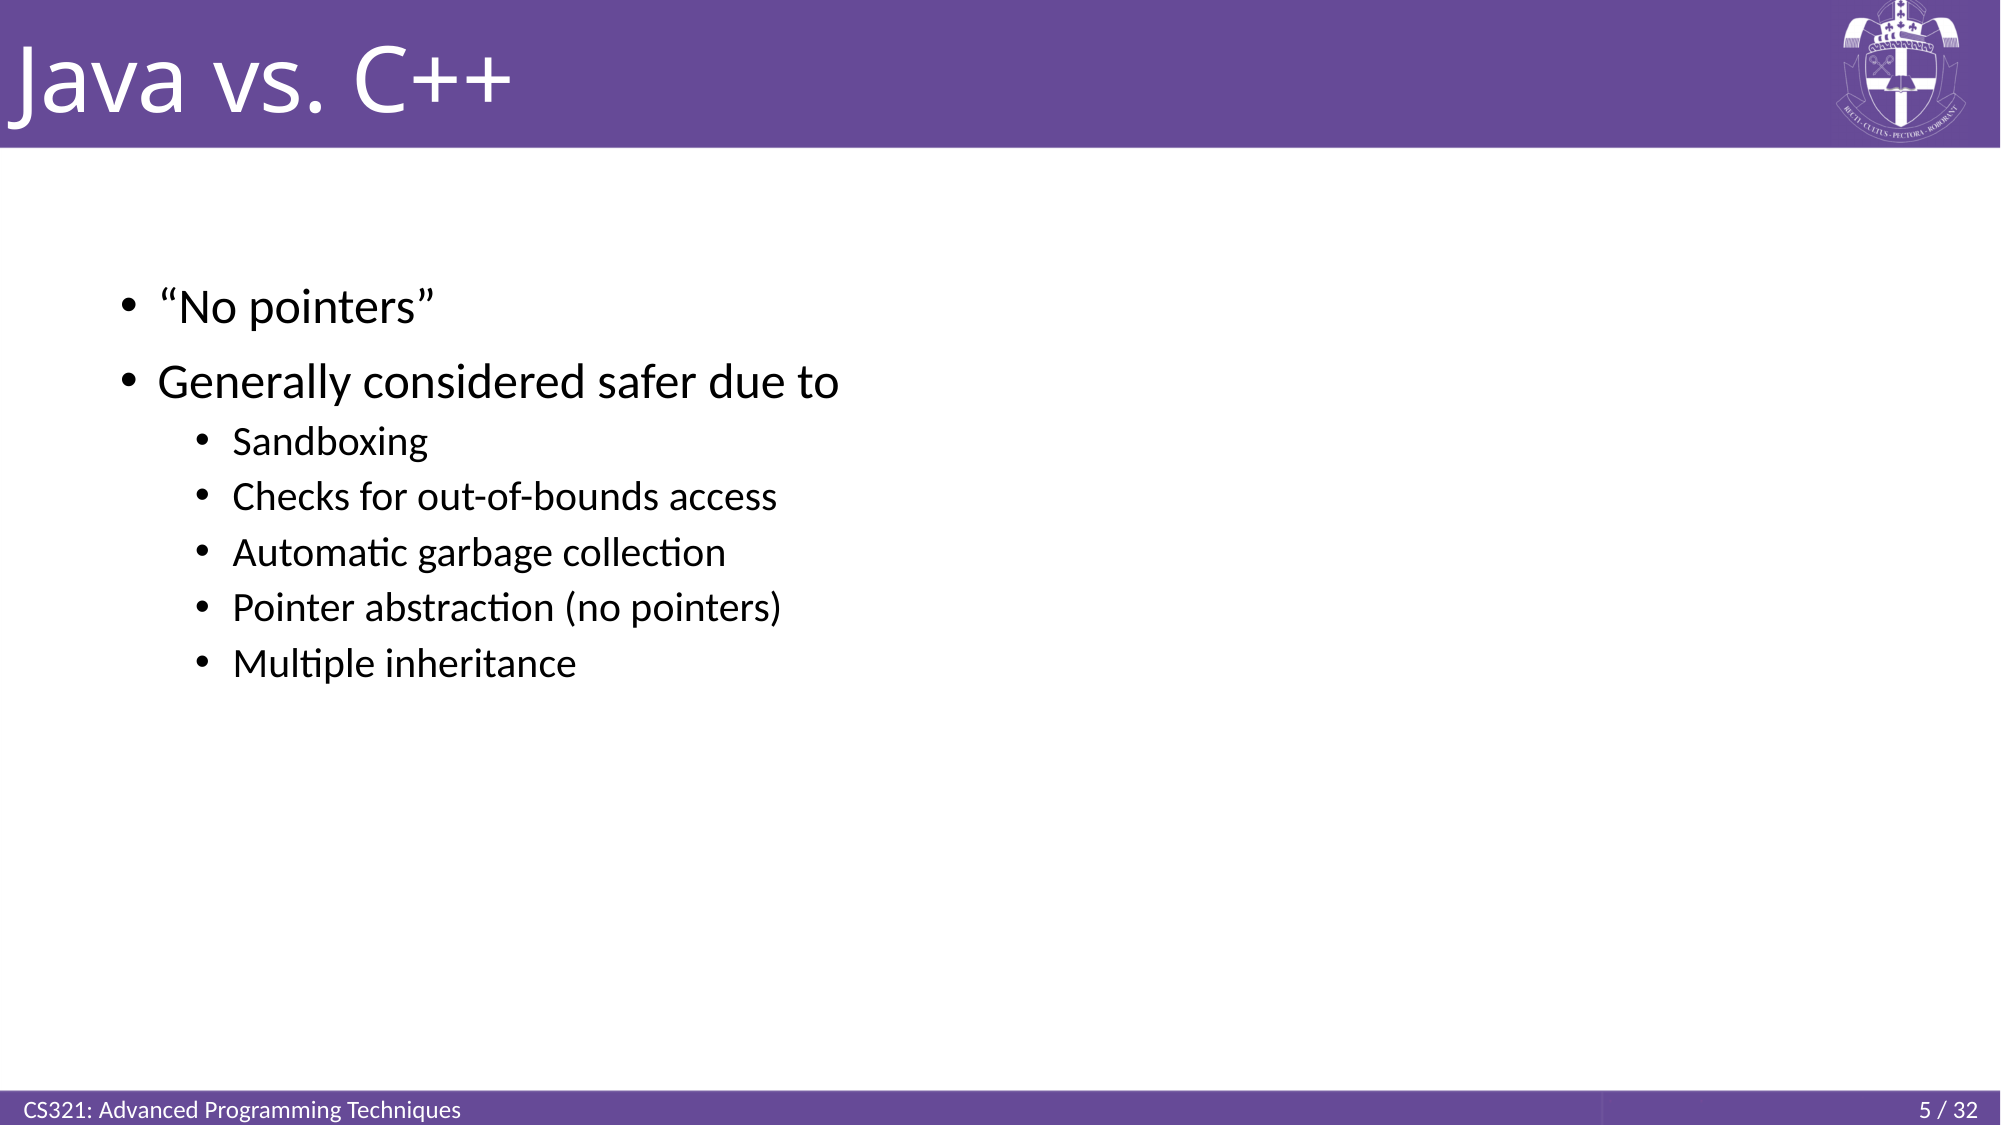

# Java vs. C++
“No pointers”
Generally considered safer due to
Sandboxing
Checks for out-of-bounds access
Automatic garbage collection
Pointer abstraction (no pointers)
Multiple inheritance
CS321: Advanced Programming Techniques